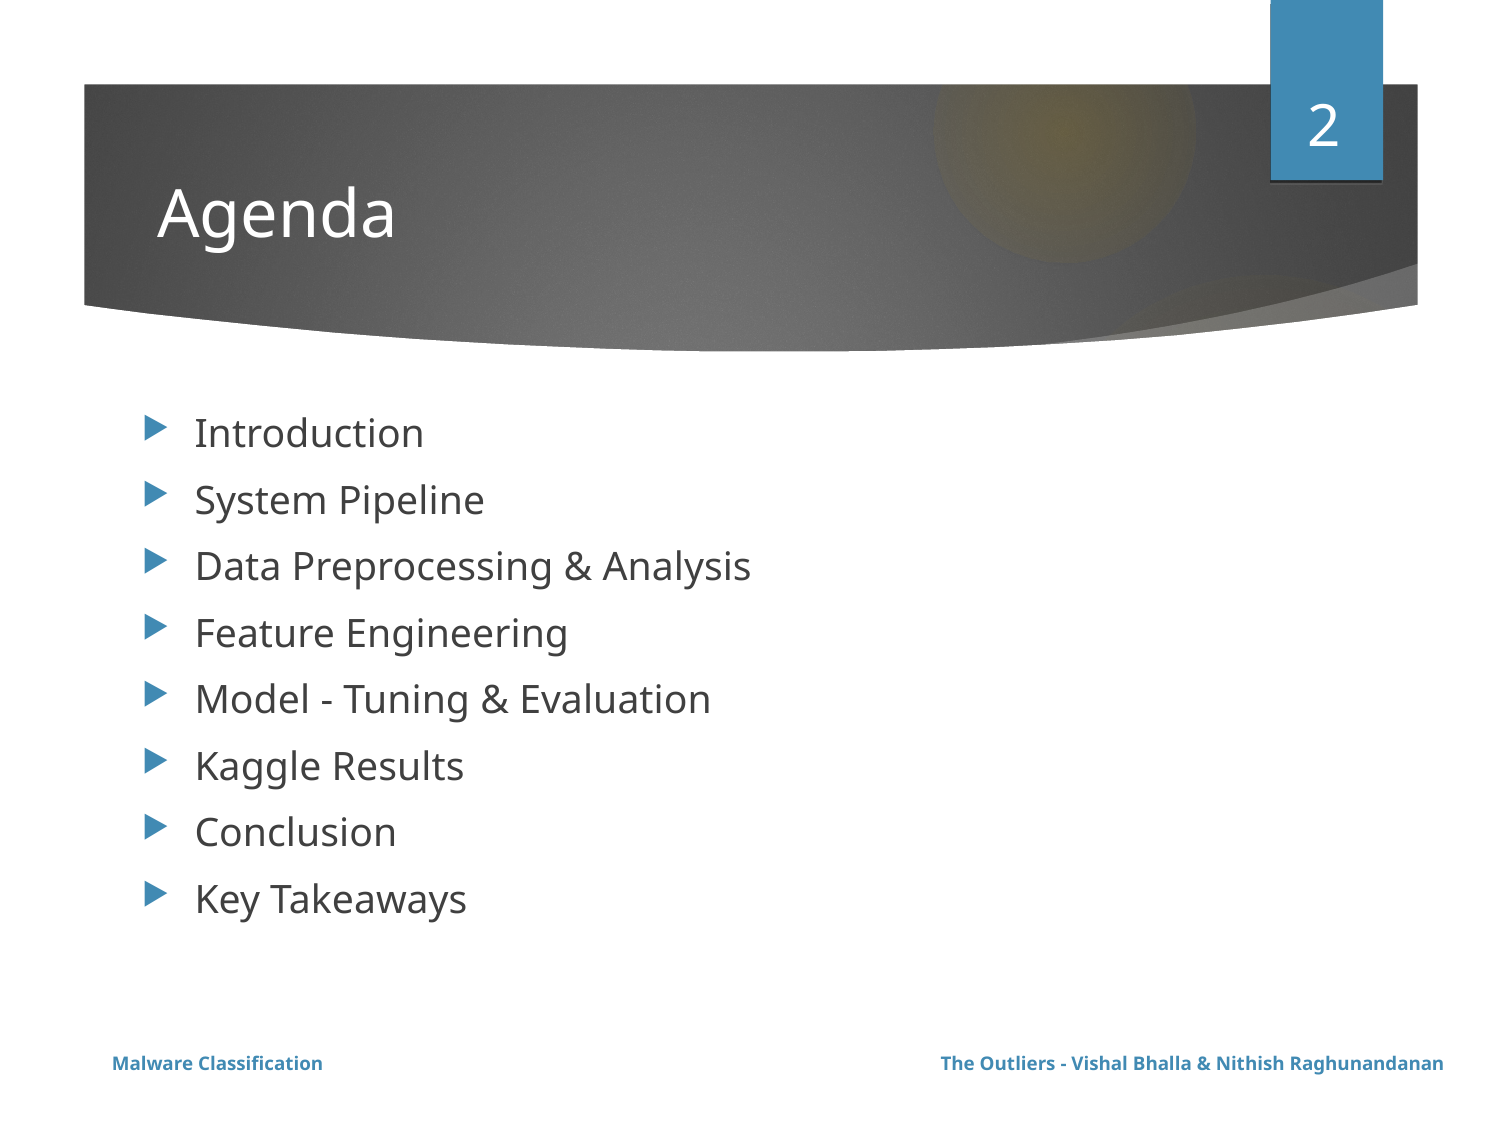

# Agenda
Introduction
System Pipeline
Data Preprocessing & Analysis
Feature Engineering
Model - Tuning & Evaluation
Kaggle Results
Conclusion
Key Takeaways
The Outliers - Vishal Bhalla & Nithish Raghunandanan
Malware Classification